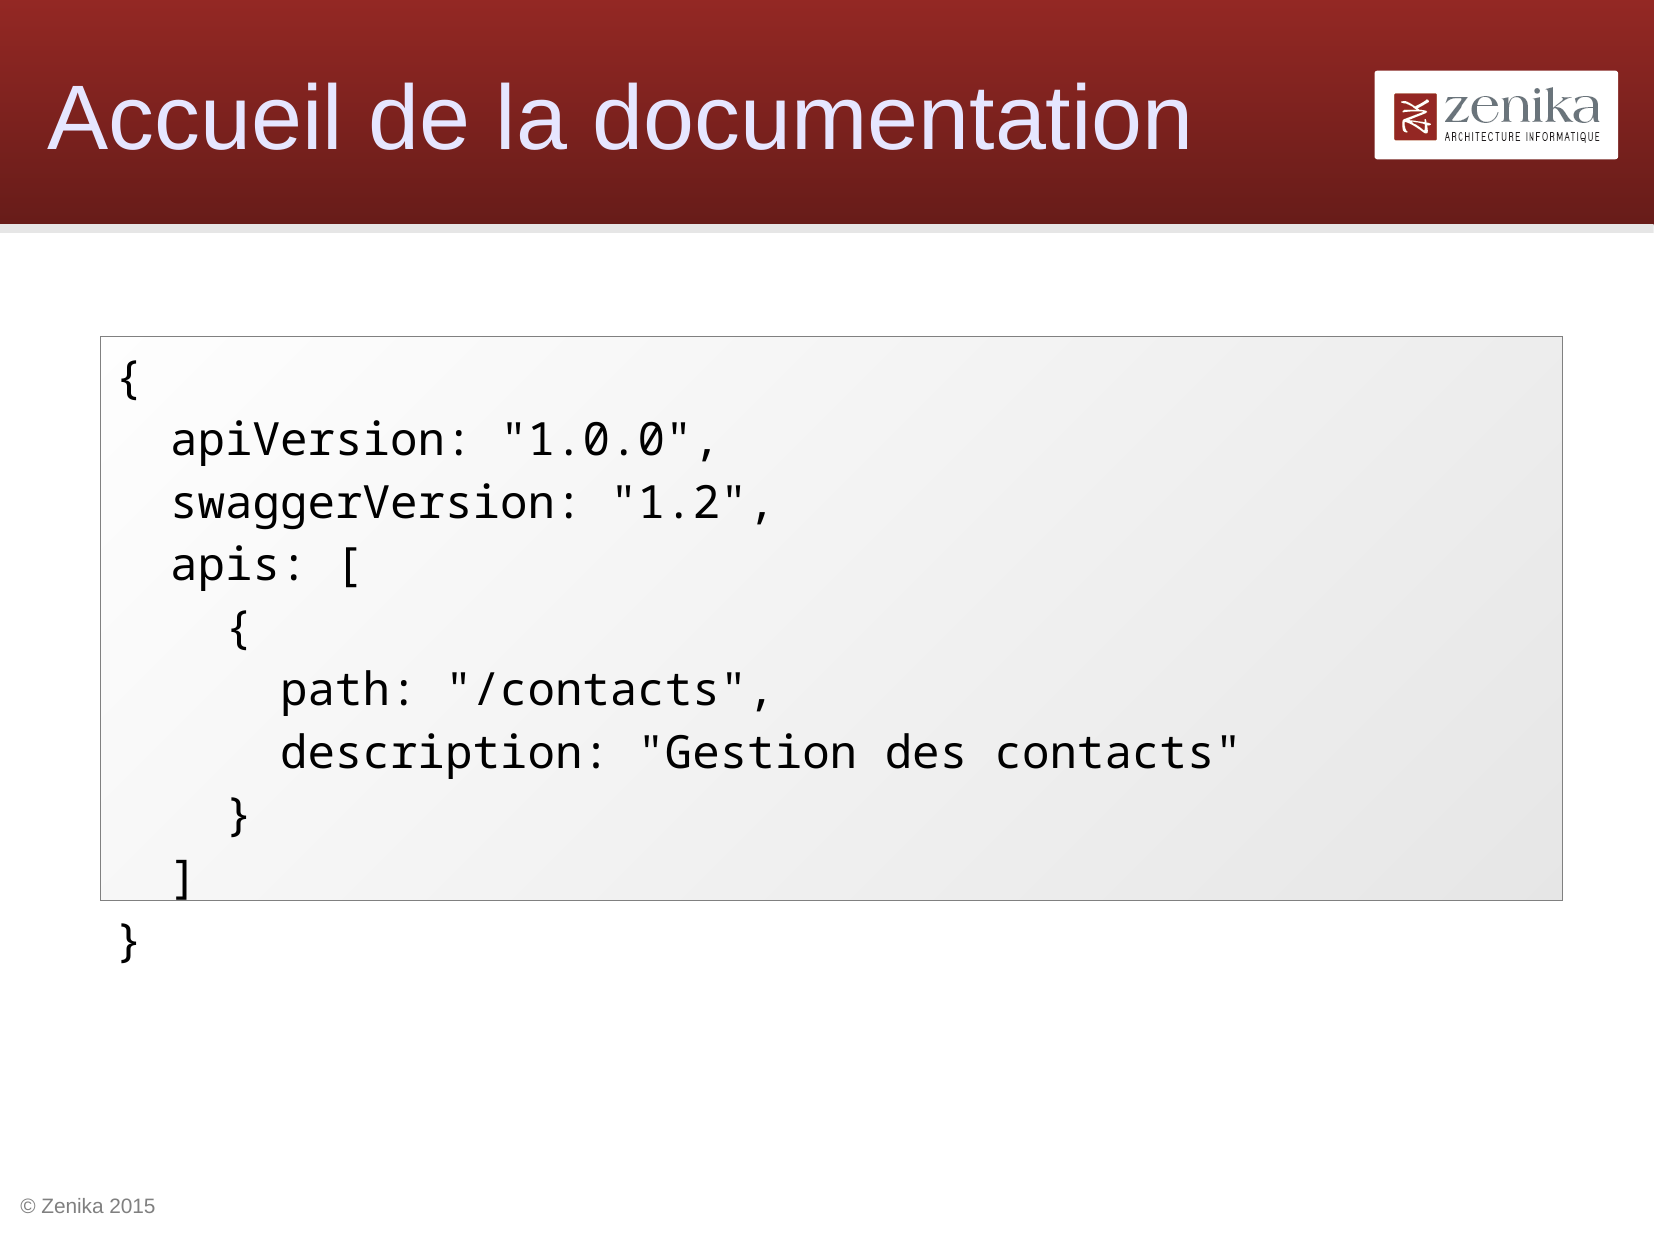

# Accueil de la documentation
{
 apiVersion: "1.0.0",
 swaggerVersion: "1.2",
 apis: [
 {
 path: "/contacts",
 description: "Gestion des contacts"
 }
 ]
}